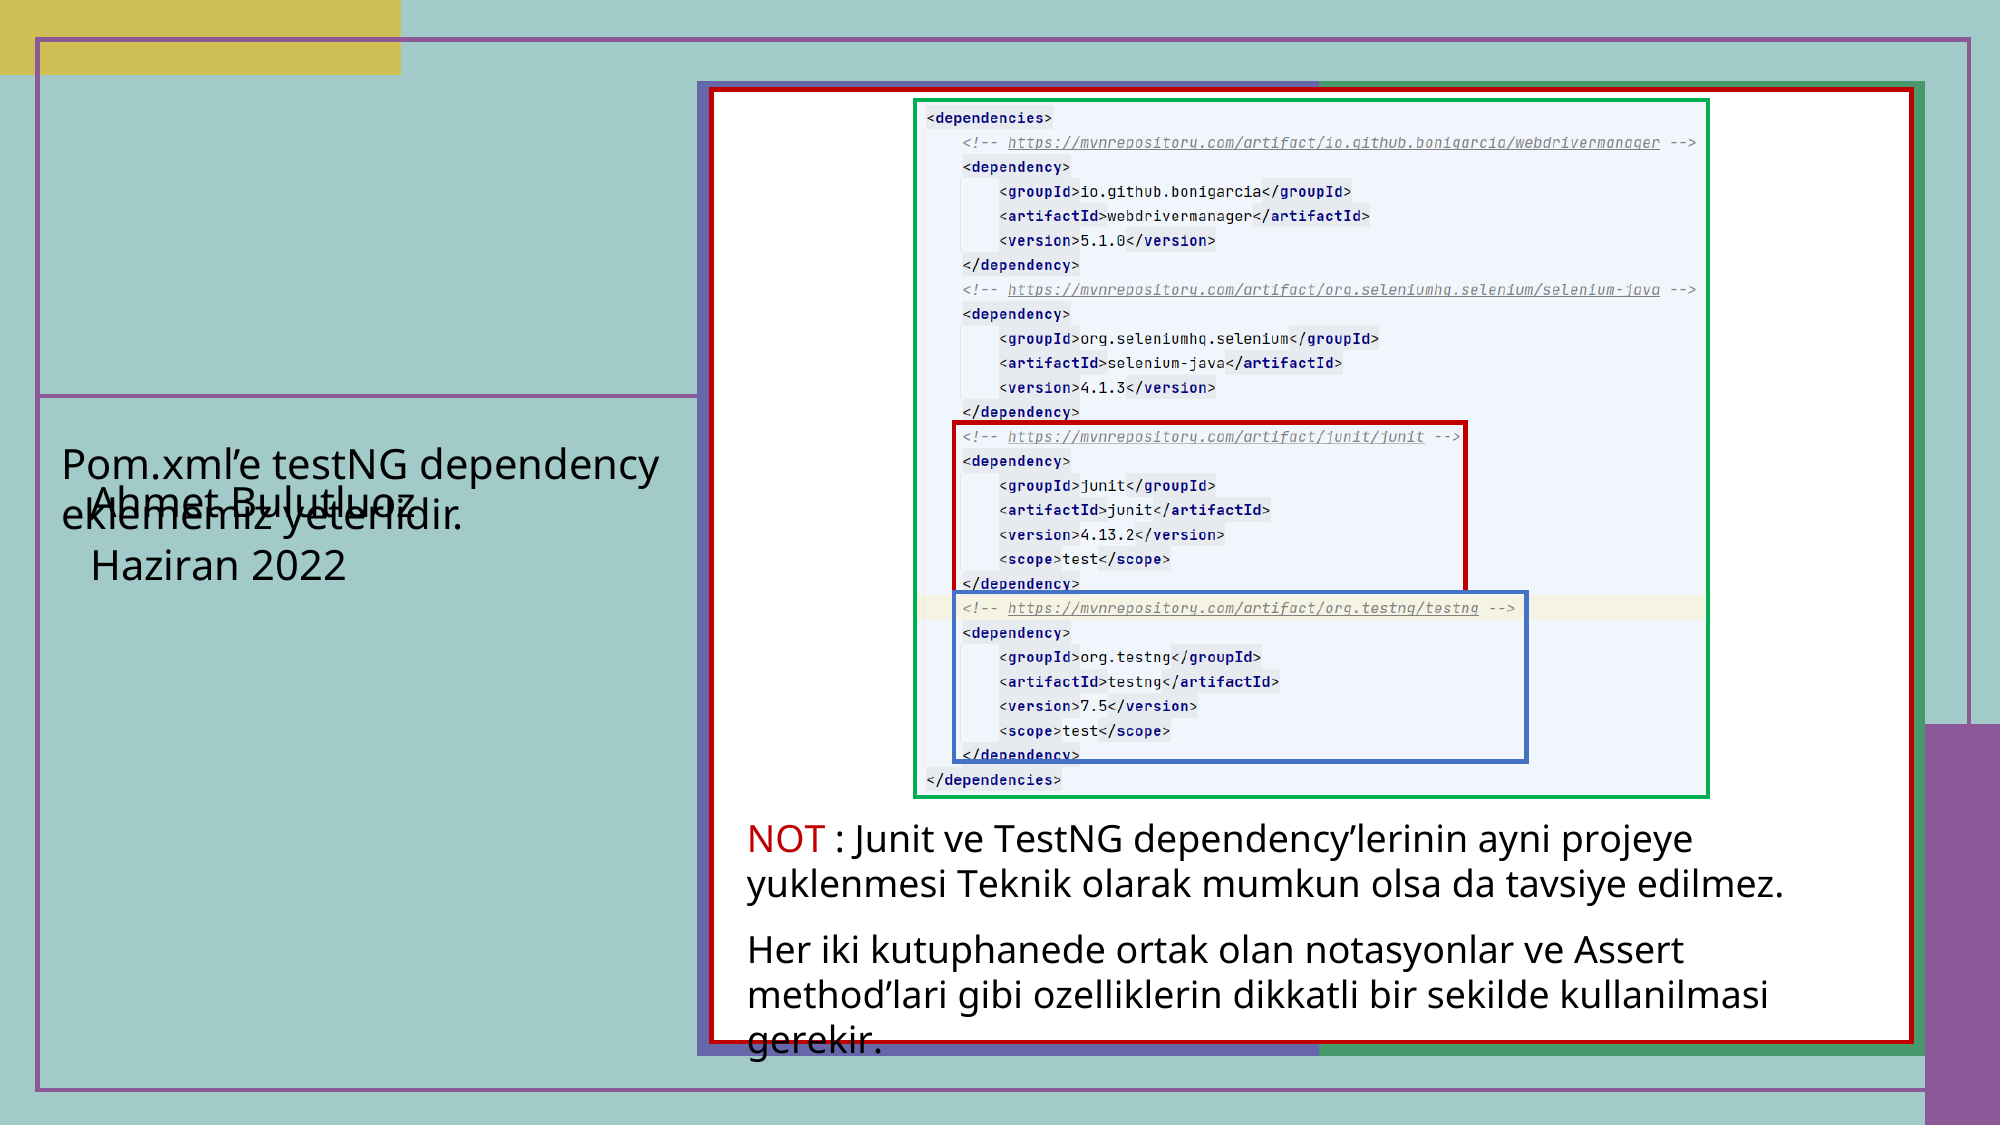

# TestNg Nasil Yuklenir ?
Pom.xml’e testNG dependency eklememiz yeterlidir.
Ahmet Bulutluoz Haziran 2022
NOT : Junit ve TestNG dependency’lerinin ayni projeye yuklenmesi Teknik olarak mumkun olsa da tavsiye edilmez.
Her iki kutuphanede ortak olan notasyonlar ve Assert method’lari gibi ozelliklerin dikkatli bir sekilde kullanilmasi gerekir.